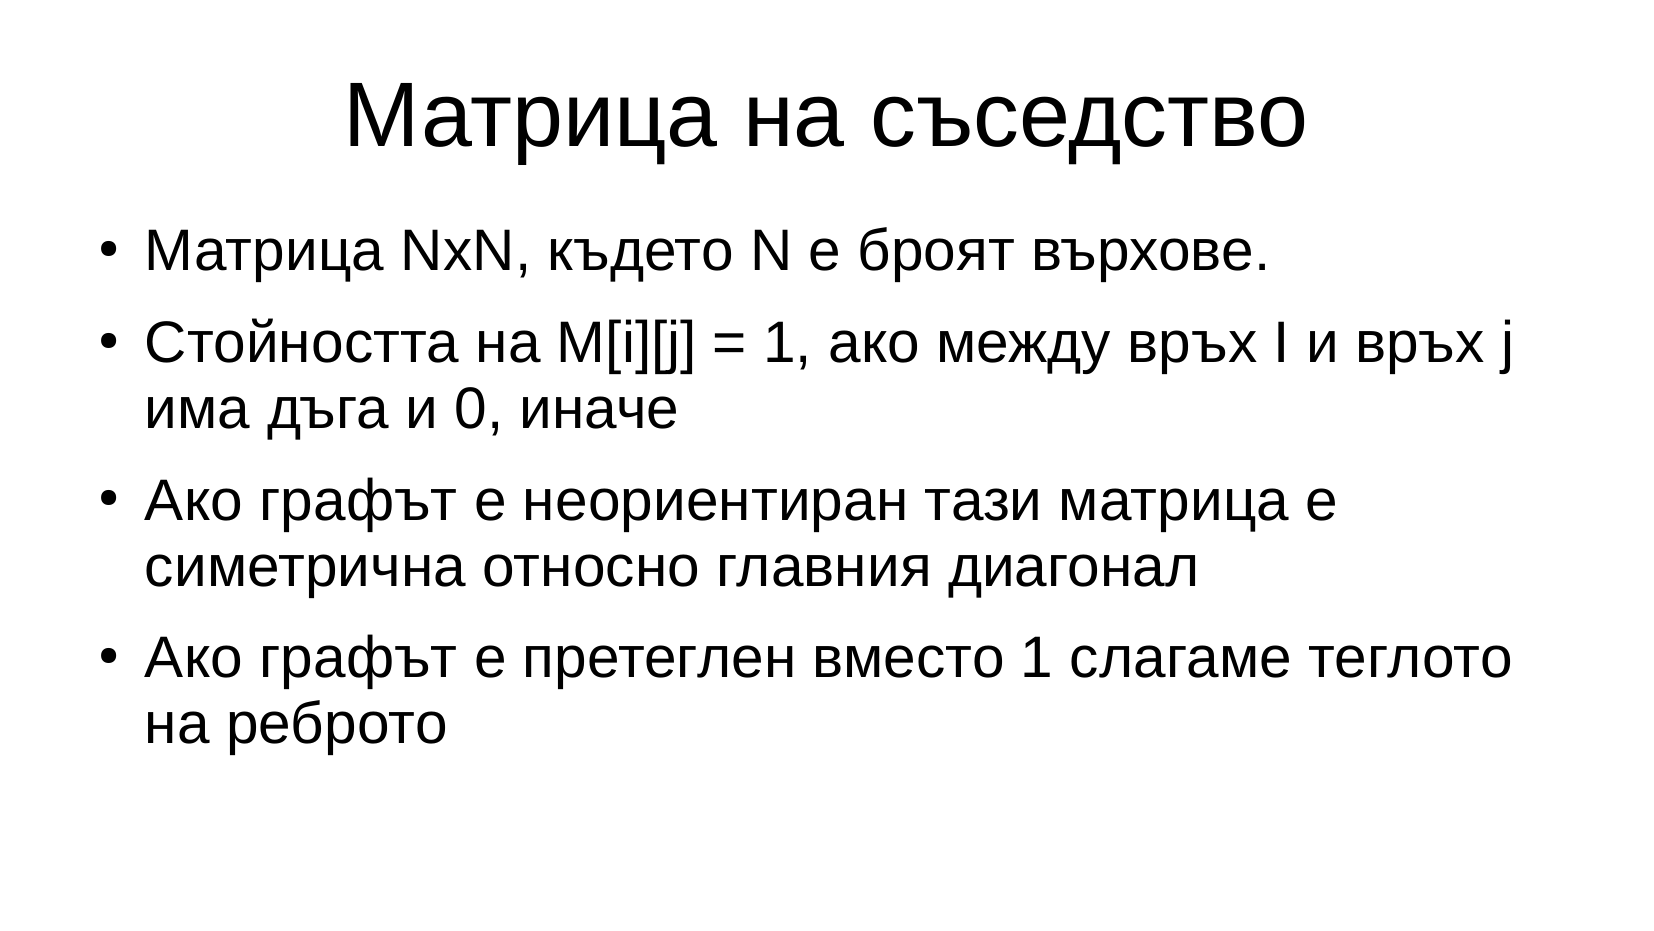

# Матрица на съседство
Матрица NxN, където N е броят върхове.
Стойността на M[i][j] = 1, ако между връх I и връх j има дъга и 0, иначе
Ако графът е неориентиран тази матрица е симетрична относно главния диагонал
Ако графът е претеглен вместо 1 слагаме теглото на реброто